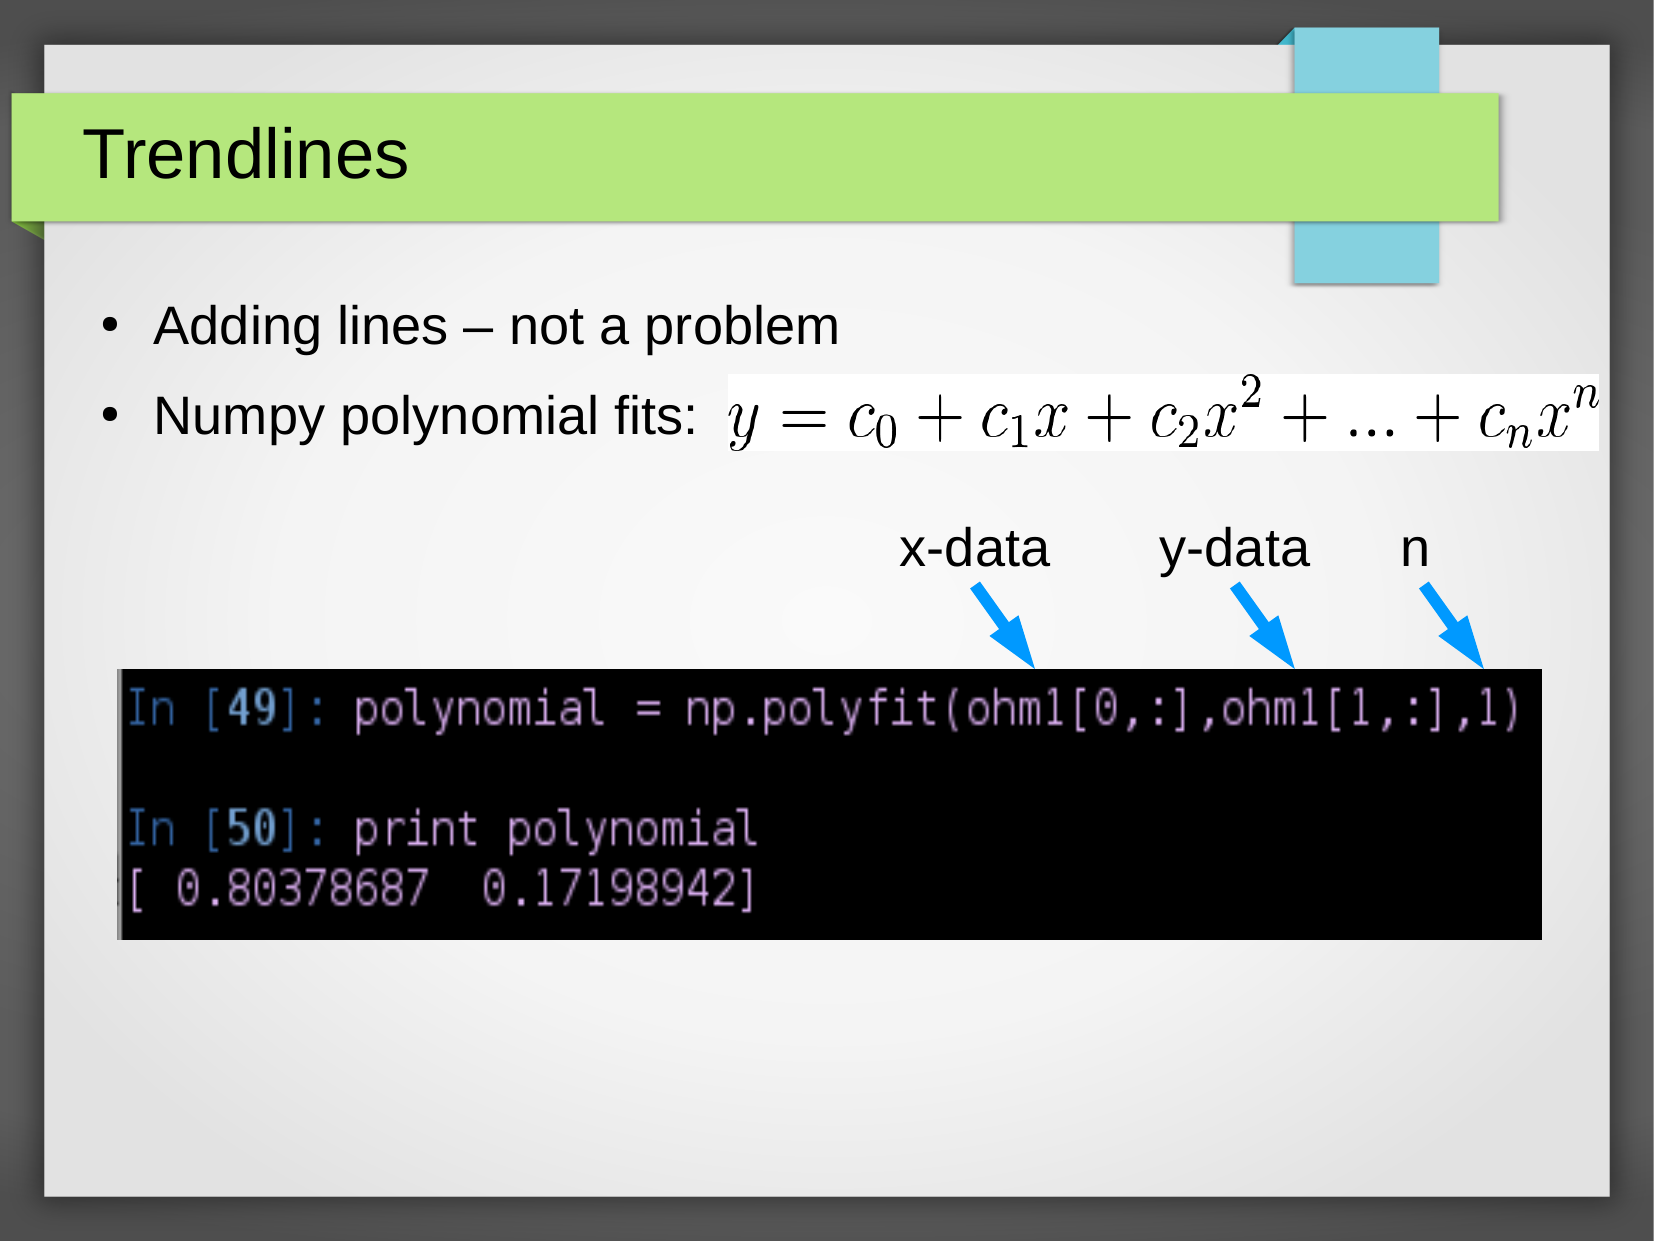

# Trendlines
Adding lines – not a problem
Numpy polynomial fits:
x-data
y-data
n